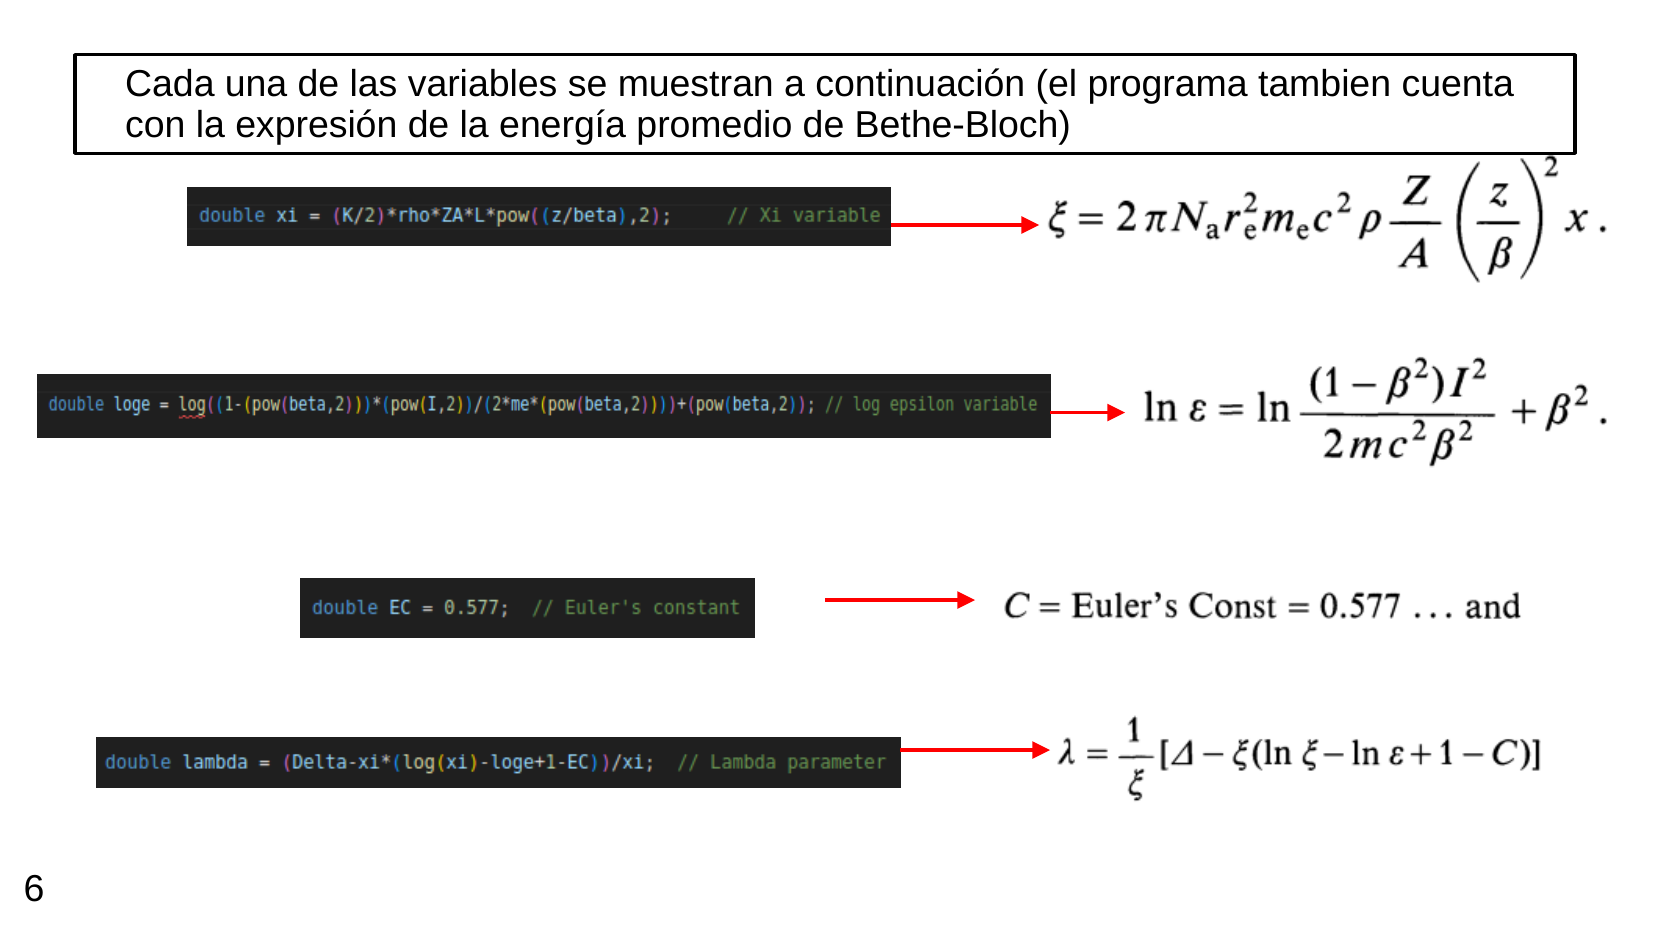

Cada una de las variables se muestran a continuación (el programa tambien cuenta con la expresión de la energía promedio de Bethe-Bloch)